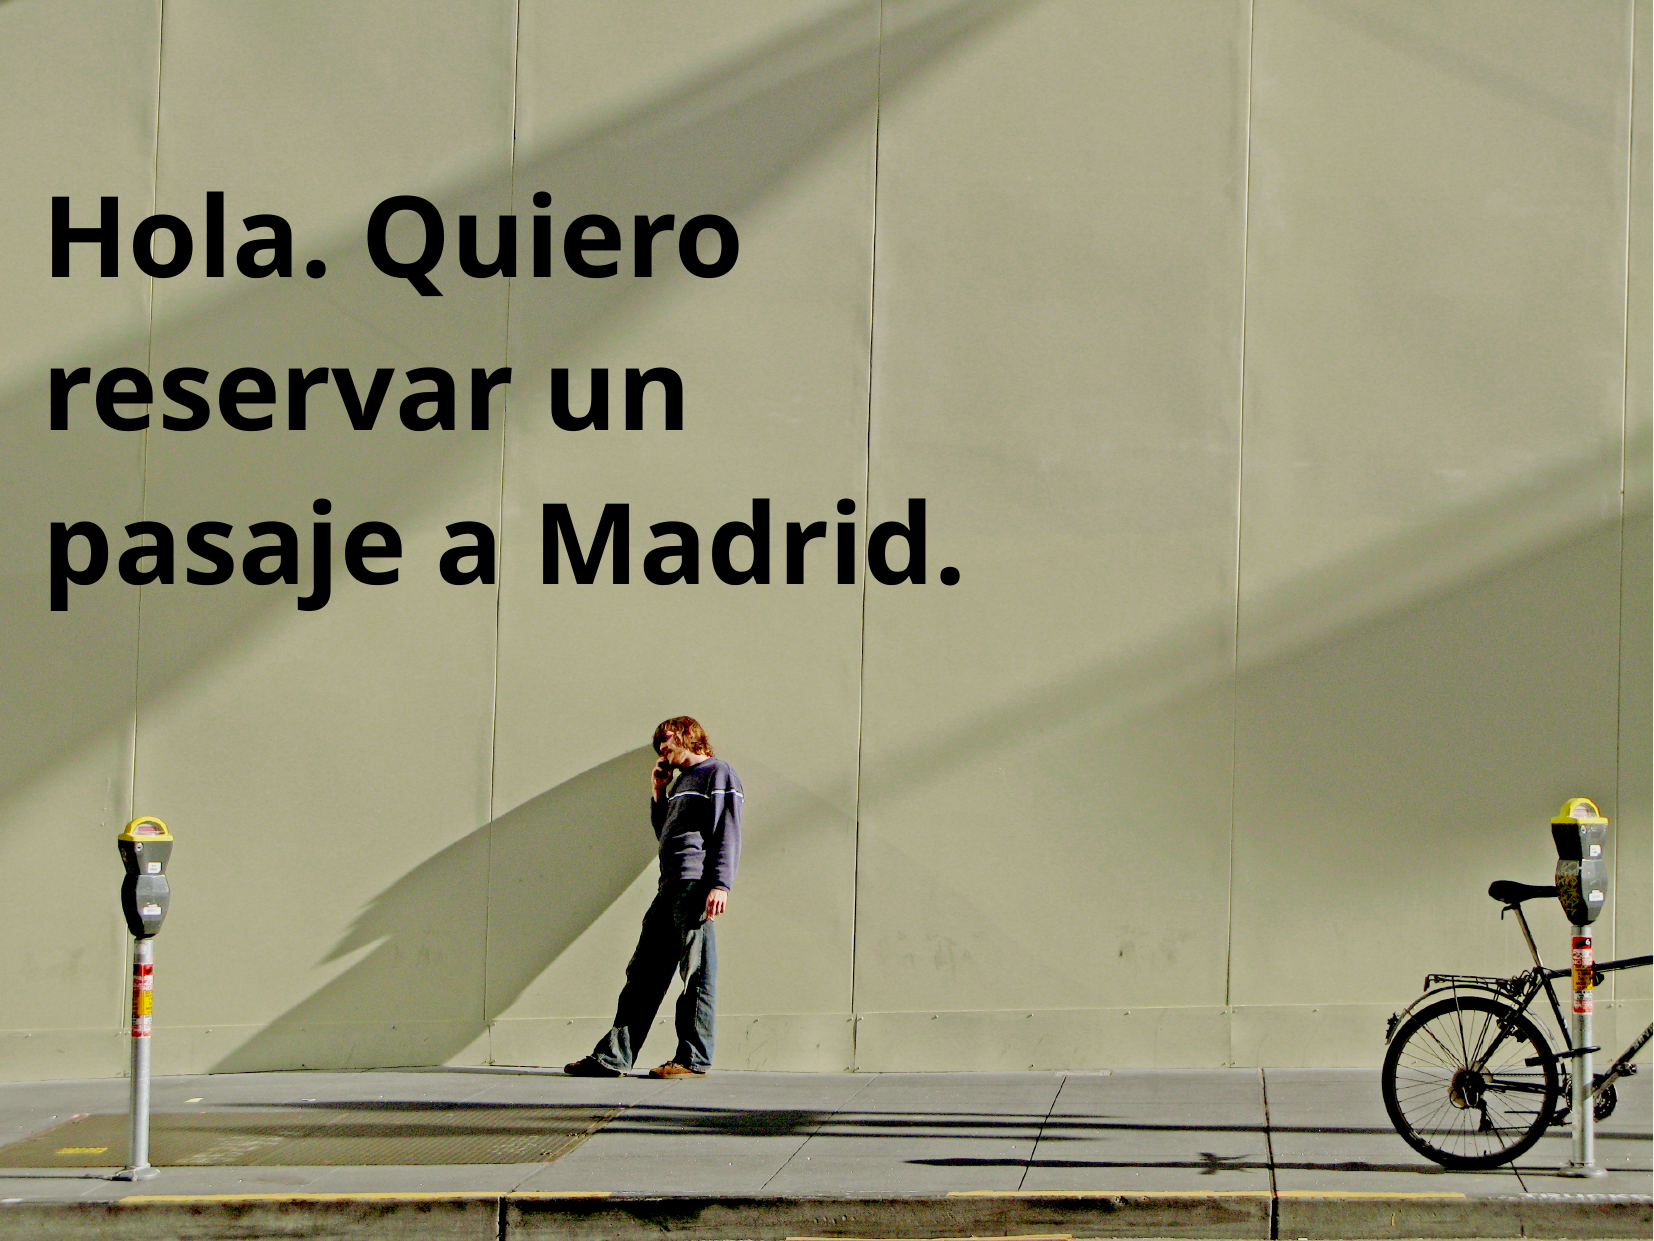

Hola. Quiero
reservar un
pasaje a Madrid.